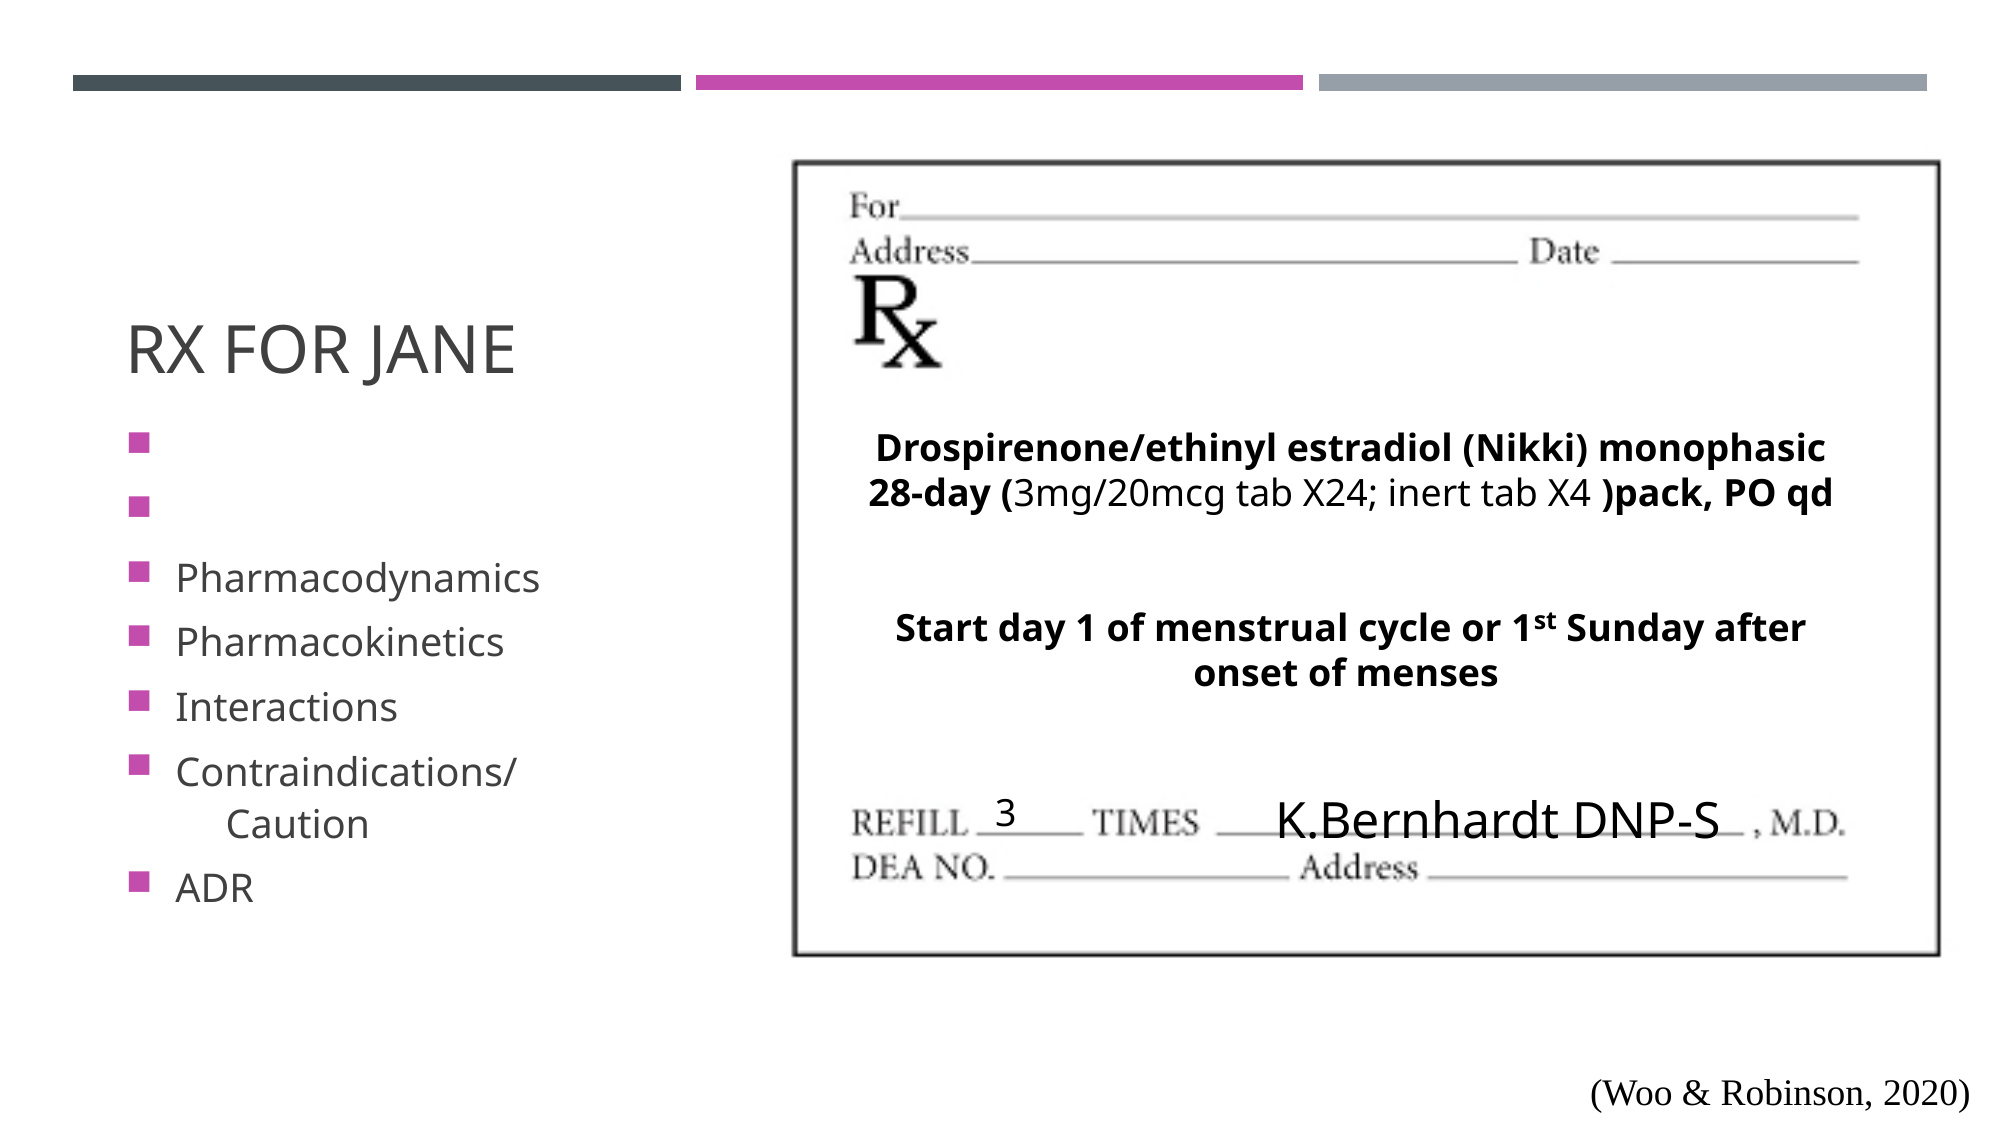

# Rx for Jane
Pharmacodynamics
Pharmacokinetics
Interactions
Contraindications/Caution
ADR
Drospirenone/ethinyl estradiol (Nikki) monophasic 28-day (3mg/20mcg tab X24; inert tab X4 )pack, PO qd
Start day 1 of menstrual cycle or 1st Sunday after onset of menses
K.Bernhardt DNP-S
3
(Woo & Robinson, 2020)